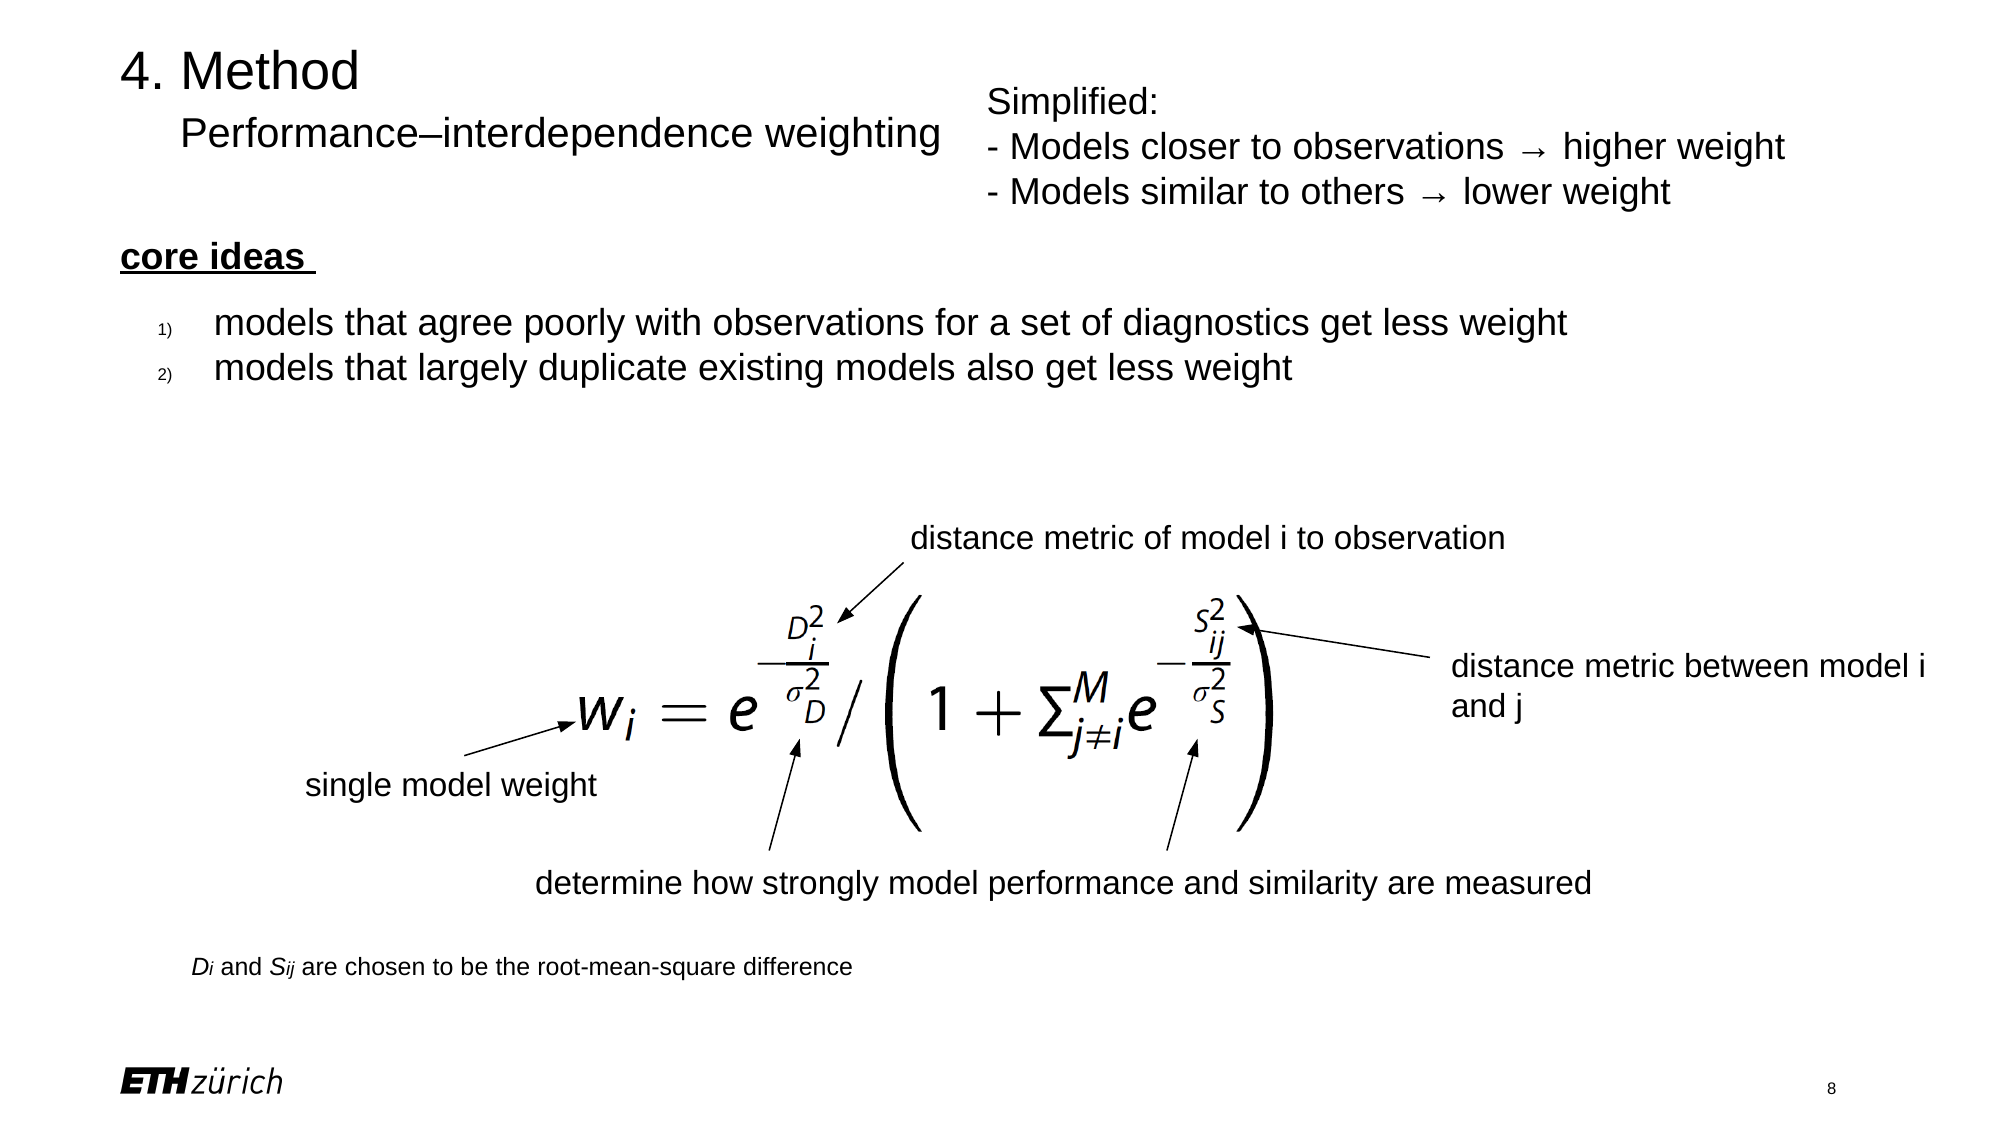

# 4. Method Performance–interdependence weighting
Simplified:
- Models closer to observations → higher weight
- Models similar to others → lower weight
core ideas
models that agree poorly with observations for a set of diagnostics get less weight
models that largely duplicate existing models also get less weight
distance metric of model i to observation
distance metric between model i and j
single model weight
determine how strongly model performance and similarity are measured
Di and Sij are chosen to be the root-mean-square difference
8